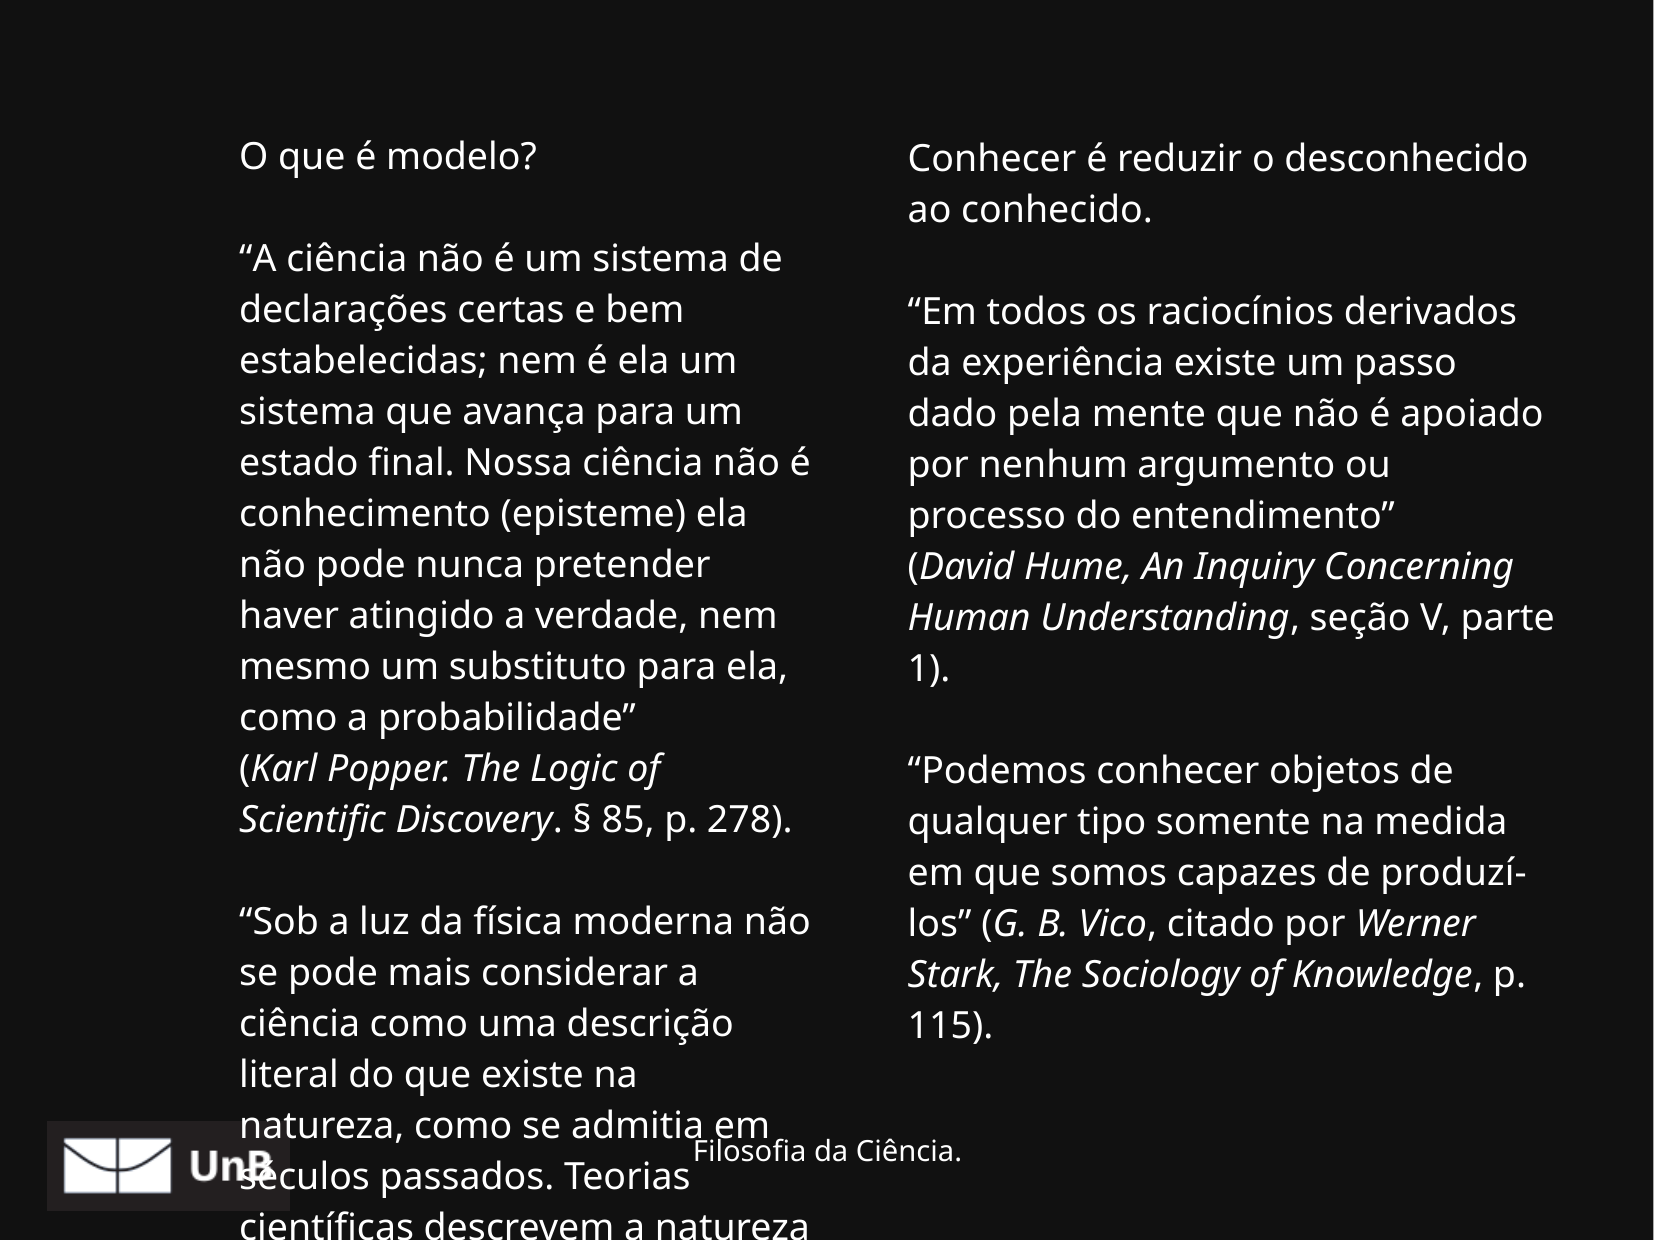

O que é modelo?
“A ciência não é um sistema de declarações certas e bem estabelecidas; nem é ela um sistema que avança para um estado final. Nossa ciência não é conhecimento (episteme) ela não pode nunca pretender haver atingido a verdade, nem mesmo um substituto para ela, como a probabilidade”
(Karl Popper. The Logic of Scientific Discovery. § 85, p. 278).
“Sob a luz da física moderna não se pode mais considerar a ciência como uma descrição literal do que existe na natureza, como se admitia em séculos passados. Teorias científicas descrevem a natureza em termos de analogias retiradas de tipos familiares de experiência”
(Mary B. Hesse. Science and the Human Imagination. p. 12-3).
Conhecer é reduzir o desconhecido ao conhecido.
“Em todos os raciocínios derivados da experiência existe um passo dado pela mente que não é apoiado por nenhum argumento ou processo do entendimento”
(David Hume, An Inquiry Concerning Human Understanding, seção V, parte 1).
“Podemos conhecer objetos de qualquer tipo somente na medida em que somos capazes de produzí-los” (G. B. Vico, citado por Werner Stark, The Sociology of Knowledge, p. 115).
Filosofia da Ciência.